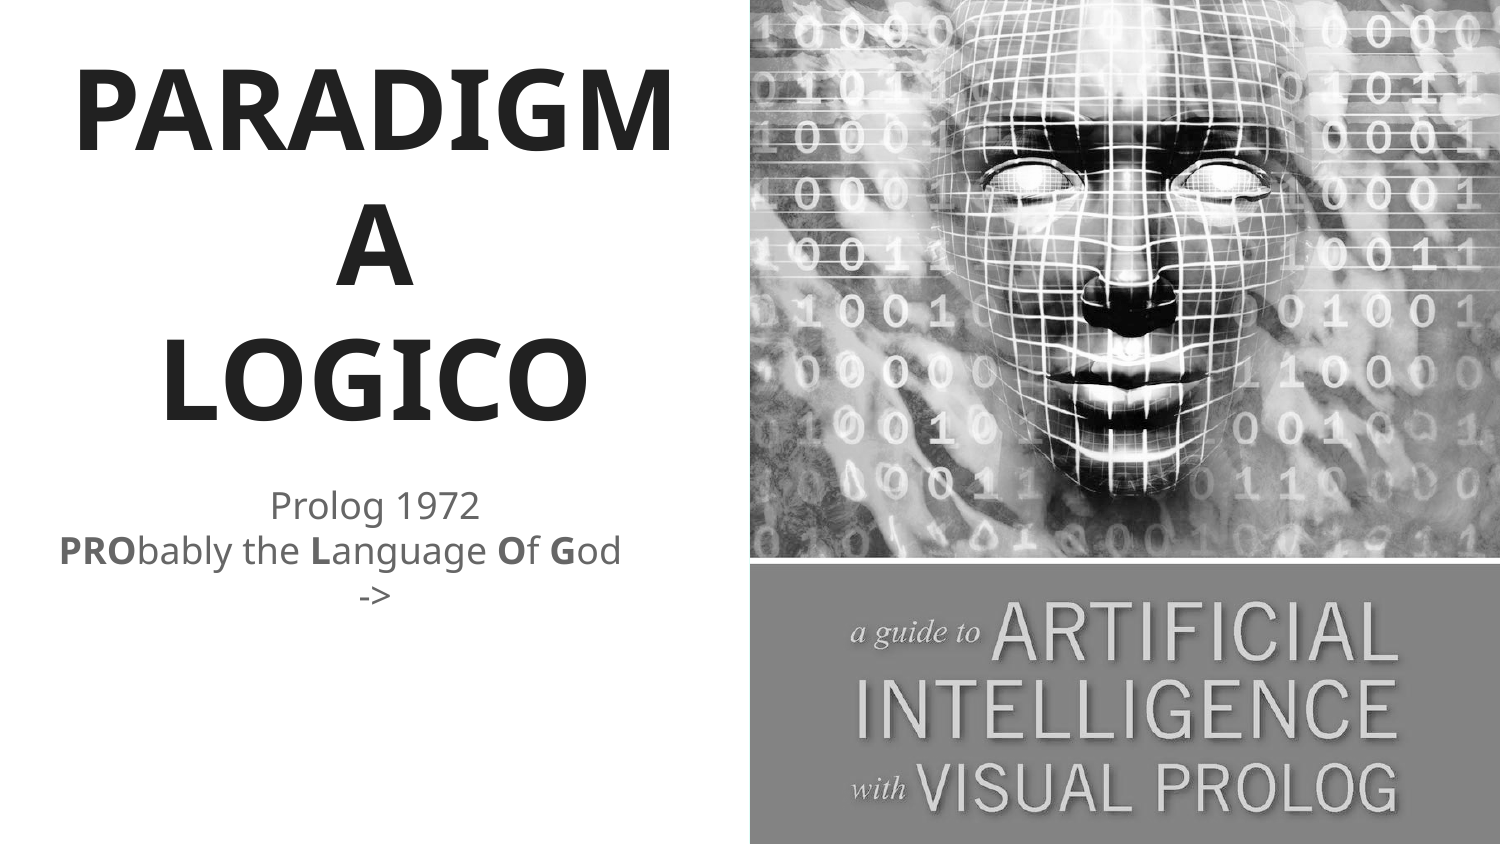

# PARADIGMA LOGICO
Prolog 1972
PRObably the Language Of God
->